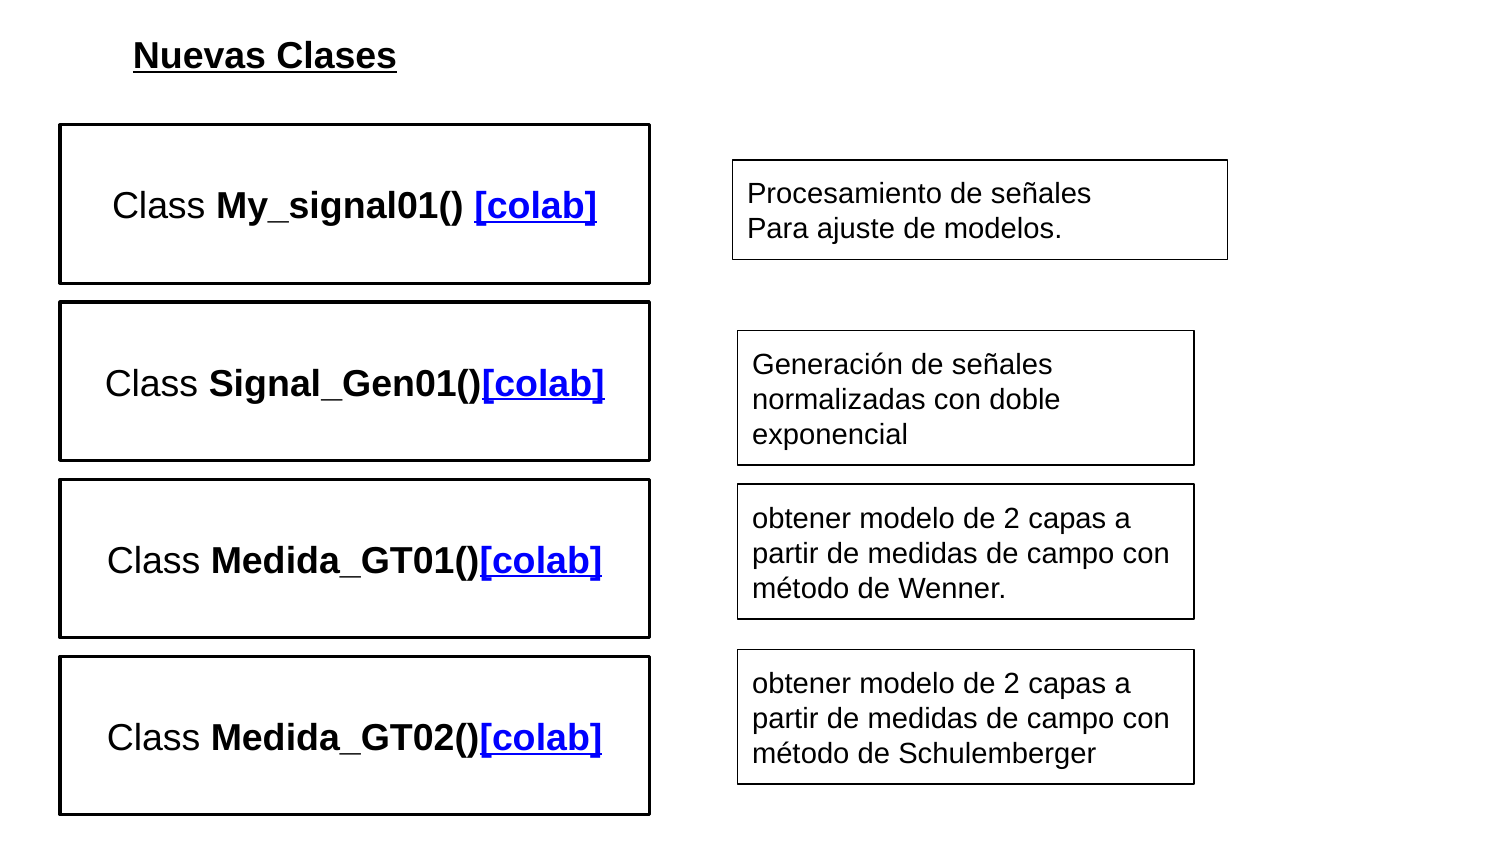

Nuevas Clases
Class My_signal01() [colab]
Procesamiento de señales Para ajuste de modelos.
Class Signal_Gen01()[colab]
Generación de señales normalizadas con doble exponencial
Class Medida_GT01()[colab]
obtener modelo de 2 capas a partir de medidas de campo con método de Wenner.
obtener modelo de 2 capas a partir de medidas de campo con método de Schulemberger
Class Medida_GT02()[colab]